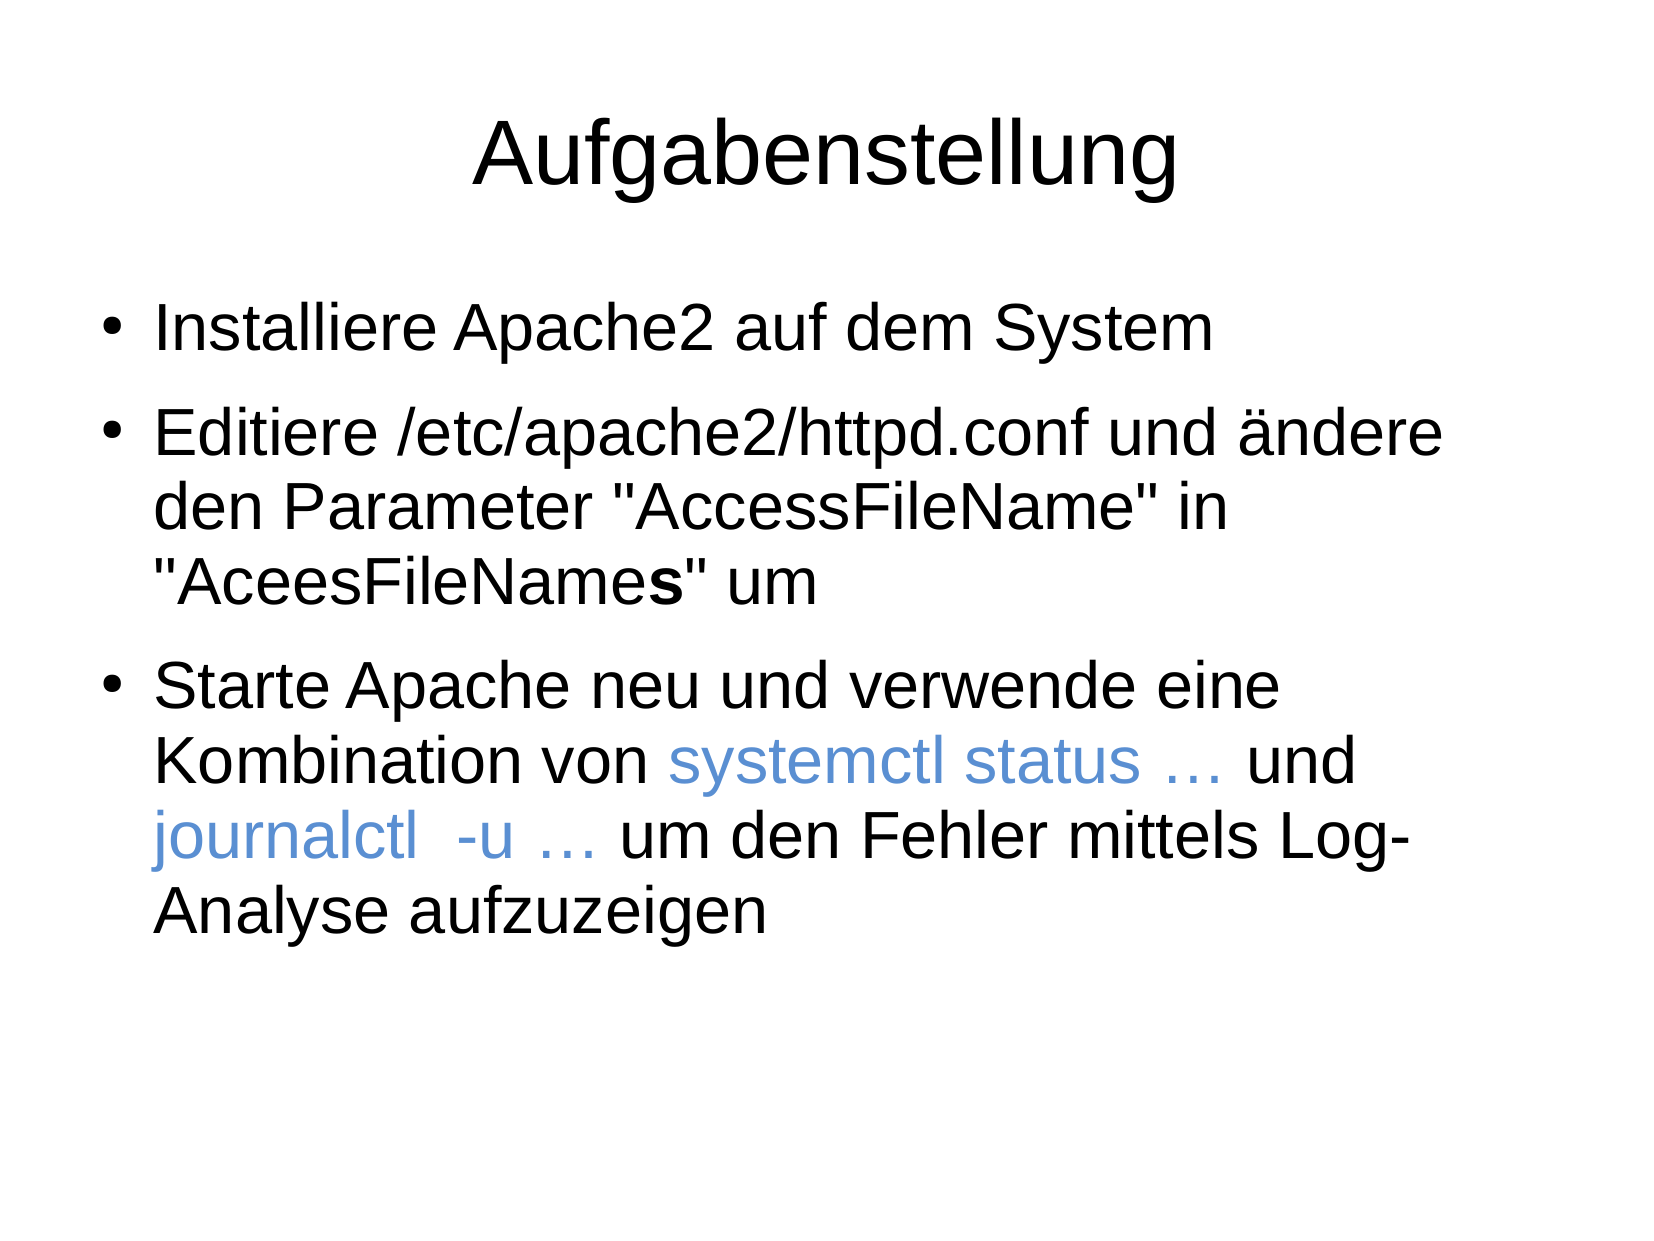

# Aufgabenstellung
Installiere Apache2 auf dem System
Editiere /etc/apache2/httpd.conf und ändere den Parameter "AccessFileName" in "AceesFileNames" um
Starte Apache neu und verwende eine Kombination von systemctl status … und journalctl -u … um den Fehler mittels Log-Analyse aufzuzeigen